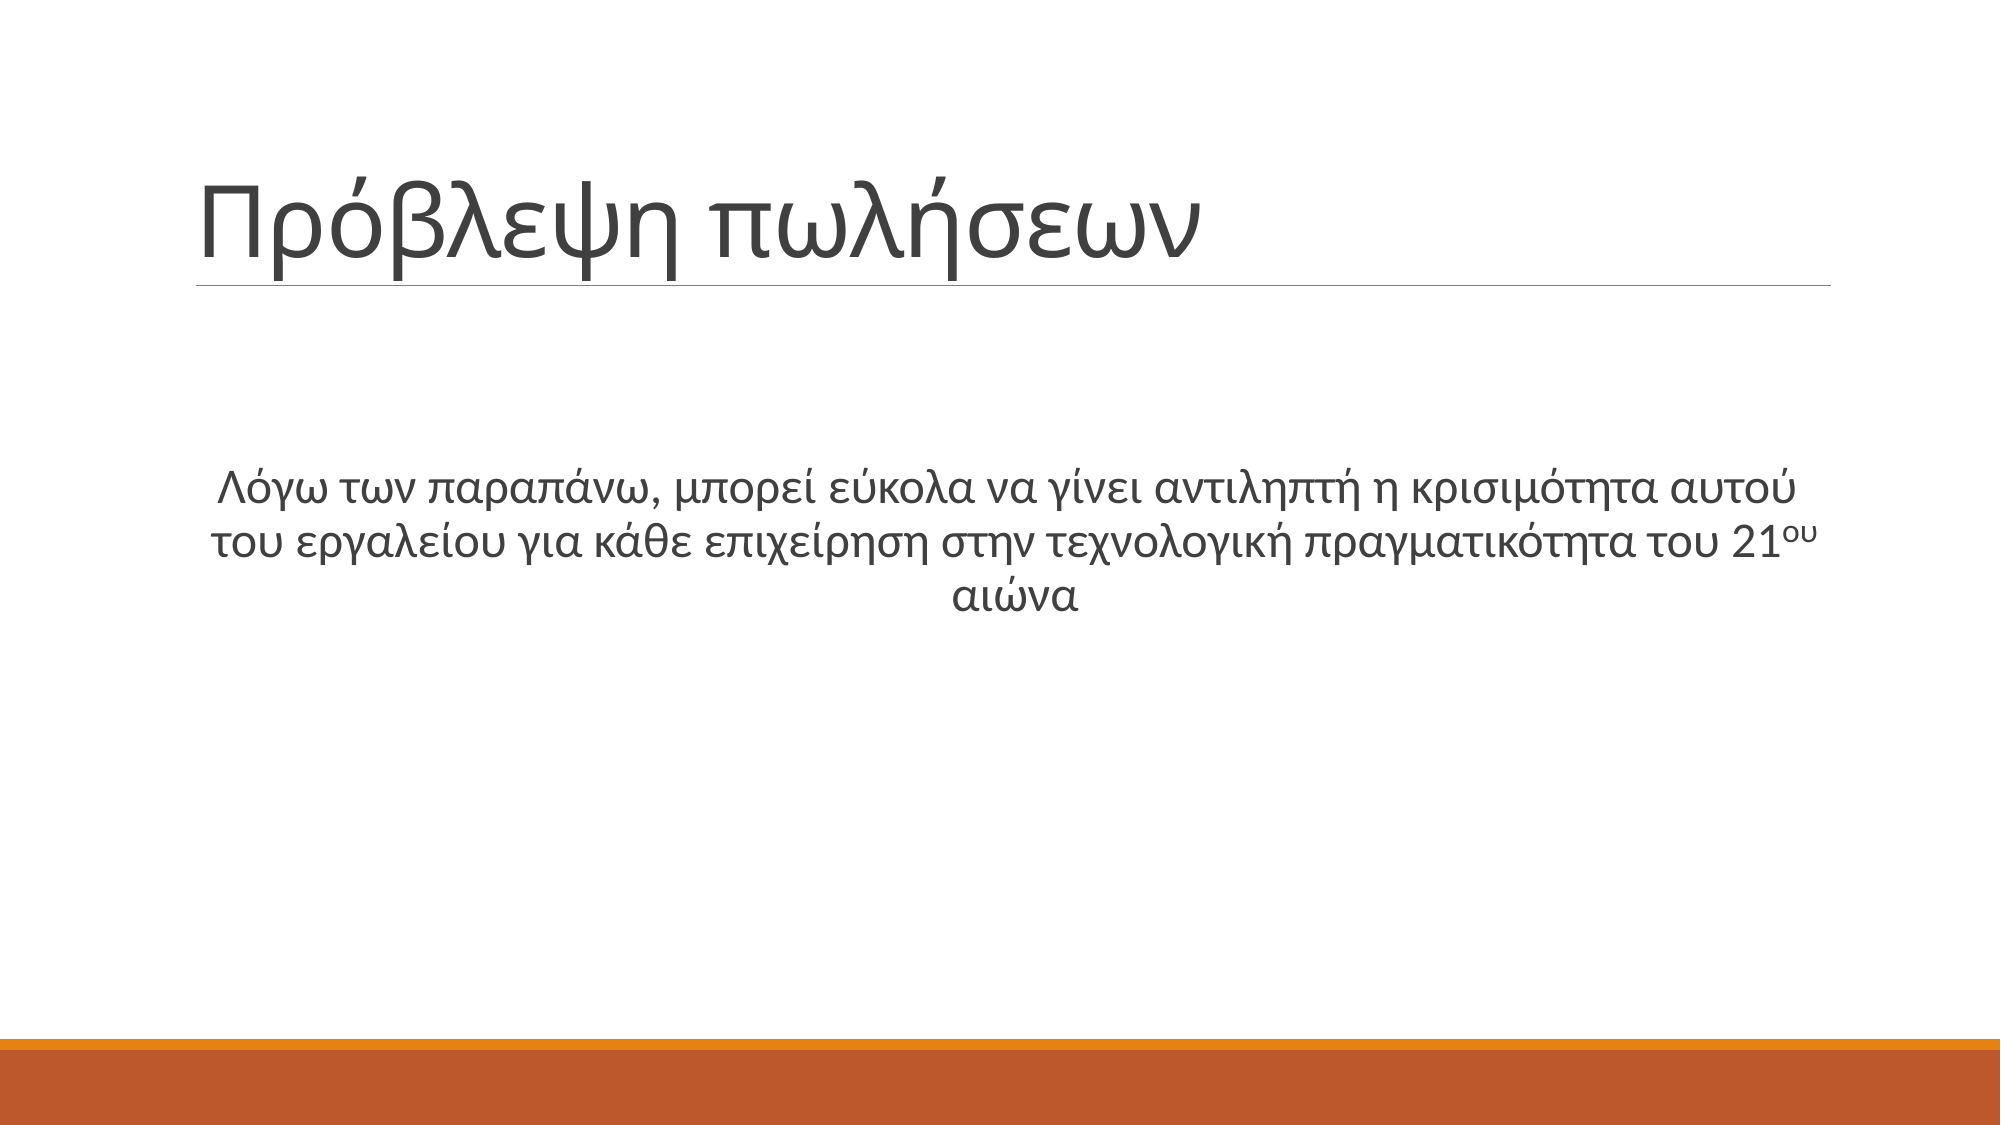

# Πρόβλεψη πωλήσεων
Λόγω των παραπάνω, μπορεί εύκολα να γίνει αντιληπτή η κρισιμότητα αυτού του εργαλείου για κάθε επιχείρηση στην τεχνολογική πραγματικότητα του 21ου αιώνα